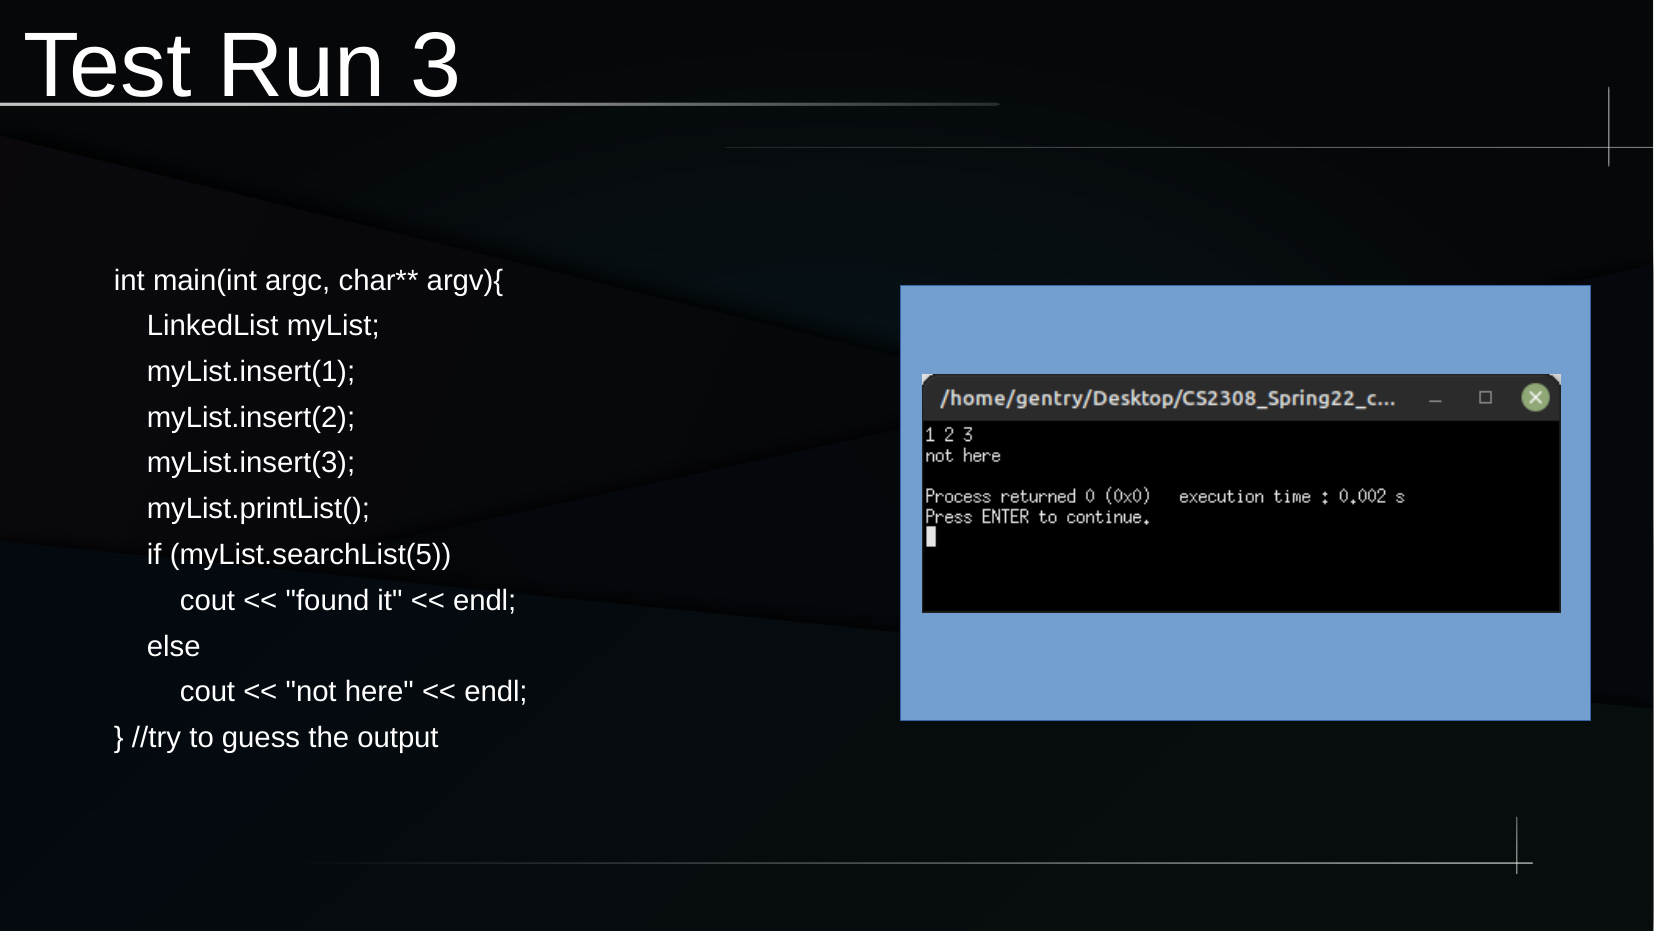

# Test Run 3
int main(int argc, char** argv){
 LinkedList myList;
 myList.insert(1);
 myList.insert(2);
 myList.insert(3);
 myList.printList();
 if (myList.searchList(5))
 cout << "found it" << endl;
 else
 cout << "not here" << endl;
} //try to guess the output